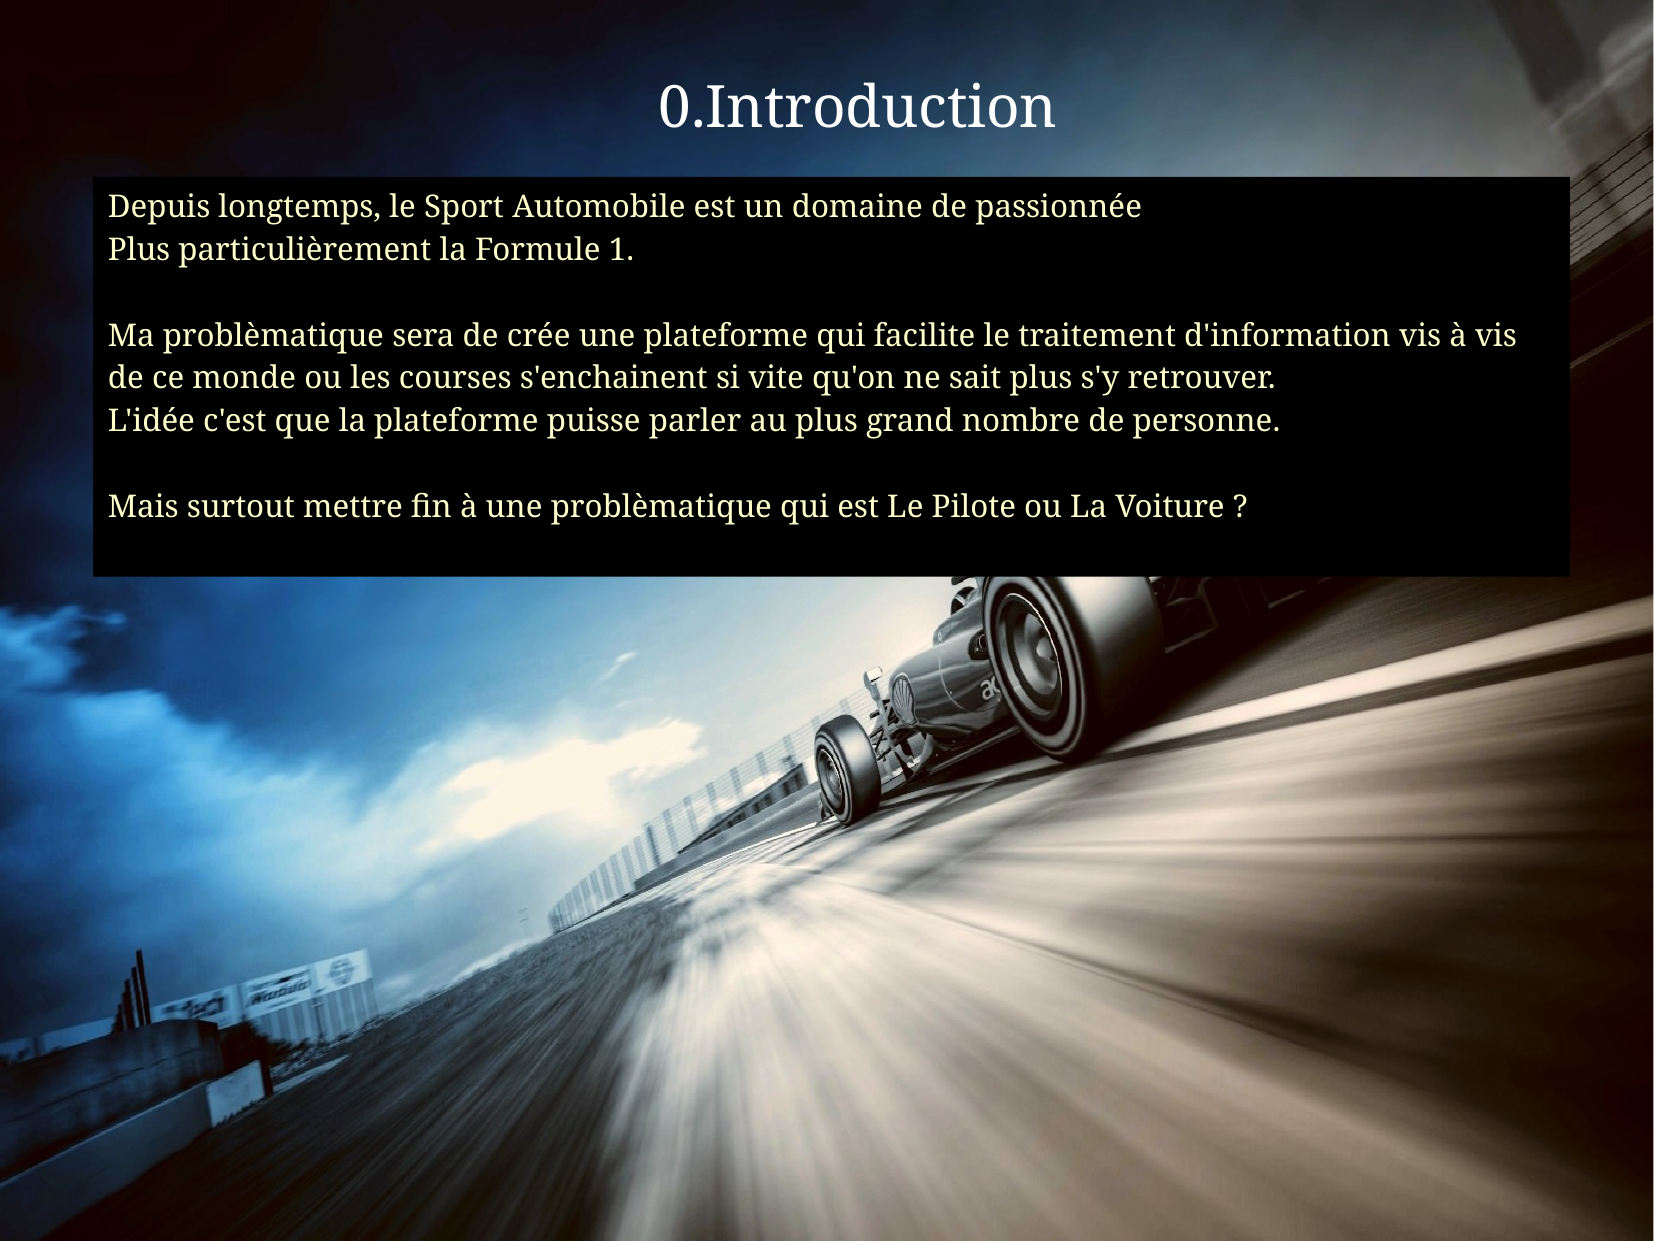

#
0.Introduction
Depuis longtemps, le Sport Automobile est un domaine de passionnée
Plus particulièrement la Formule 1.
Ma problèmatique sera de crée une plateforme qui facilite le traitement d'information vis à vis
de ce monde ou les courses s'enchainent si vite qu'on ne sait plus s'y retrouver.
L'idée c'est que la plateforme puisse parler au plus grand nombre de personne.
Mais surtout mettre fin à une problèmatique qui est Le Pilote ou La Voiture ?